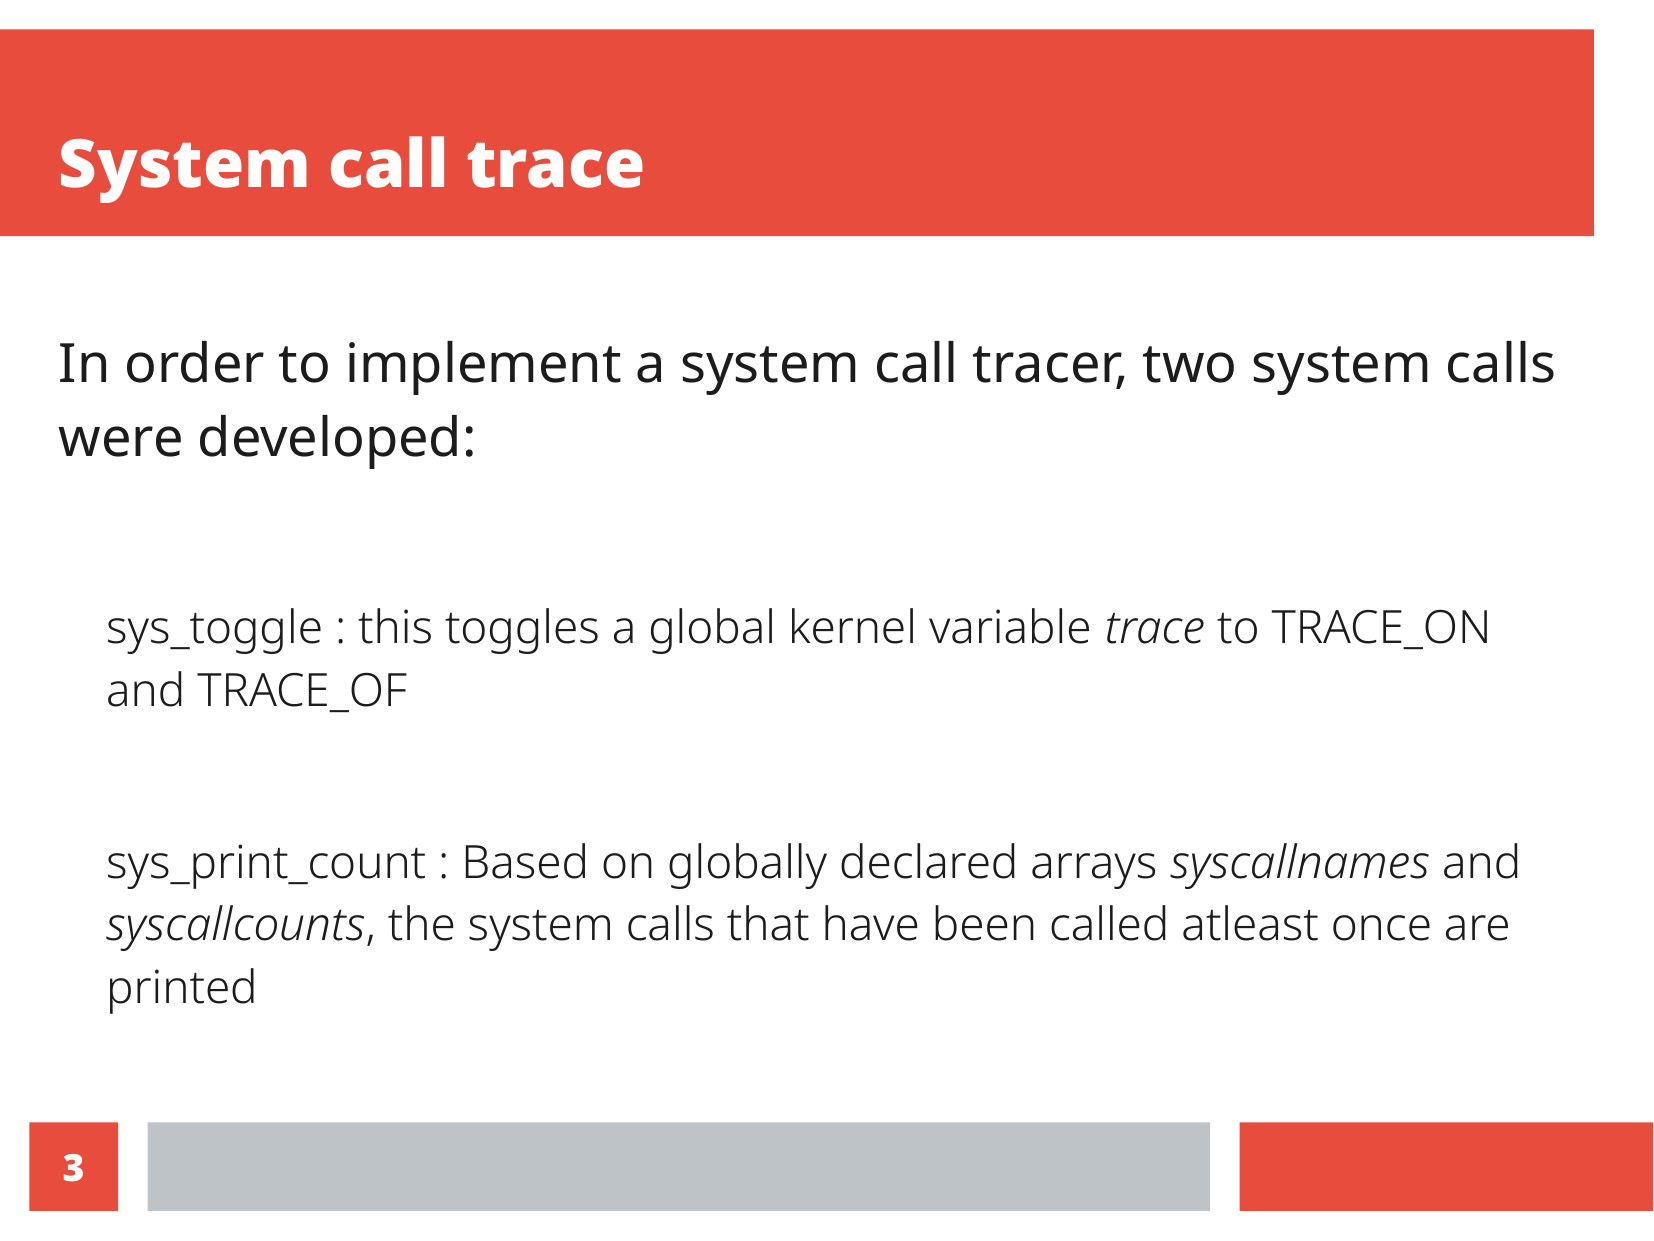

# System call trace
In order to implement a system call tracer, two system calls were developed:
sys_toggle : this toggles a global kernel variable trace to TRACE_ON and TRACE_OF
sys_print_count : Based on globally declared arrays syscallnames and syscallcounts, the system calls that have been called atleast once are printed
3